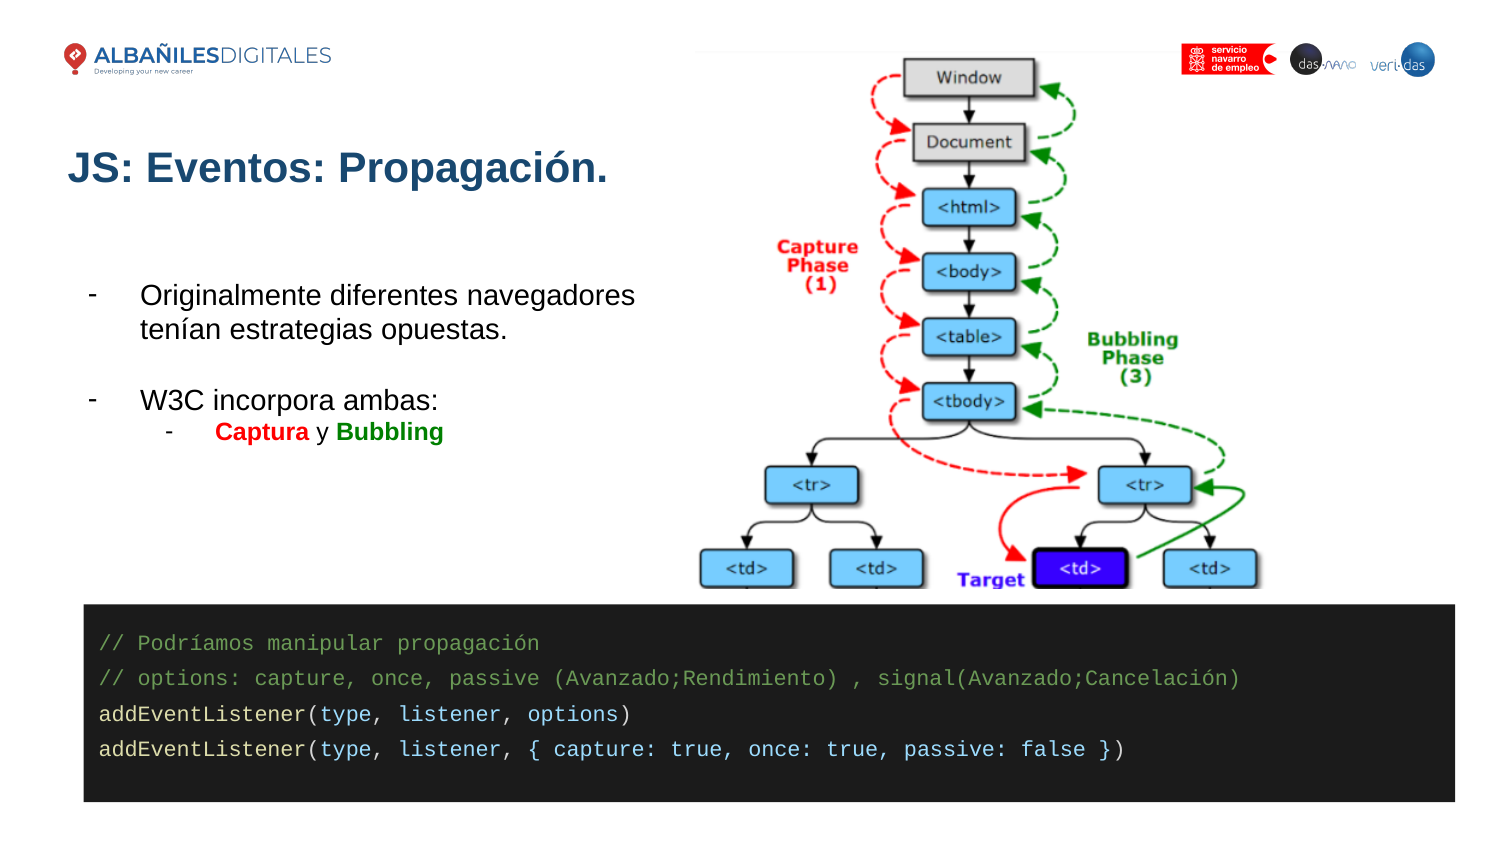

JS: Eventos: Propagación.
Originalmente diferentes navegadores tenían estrategias opuestas.
W3C incorpora ambas:
Captura y Bubbling
// Podríamos manipular propagación
// options: capture, once, passive (Avanzado;Rendimiento) , signal(Avanzado;Cancelación)
addEventListener(type, listener, options)
addEventListener(type, listener, { capture: true, once: true, passive: false })